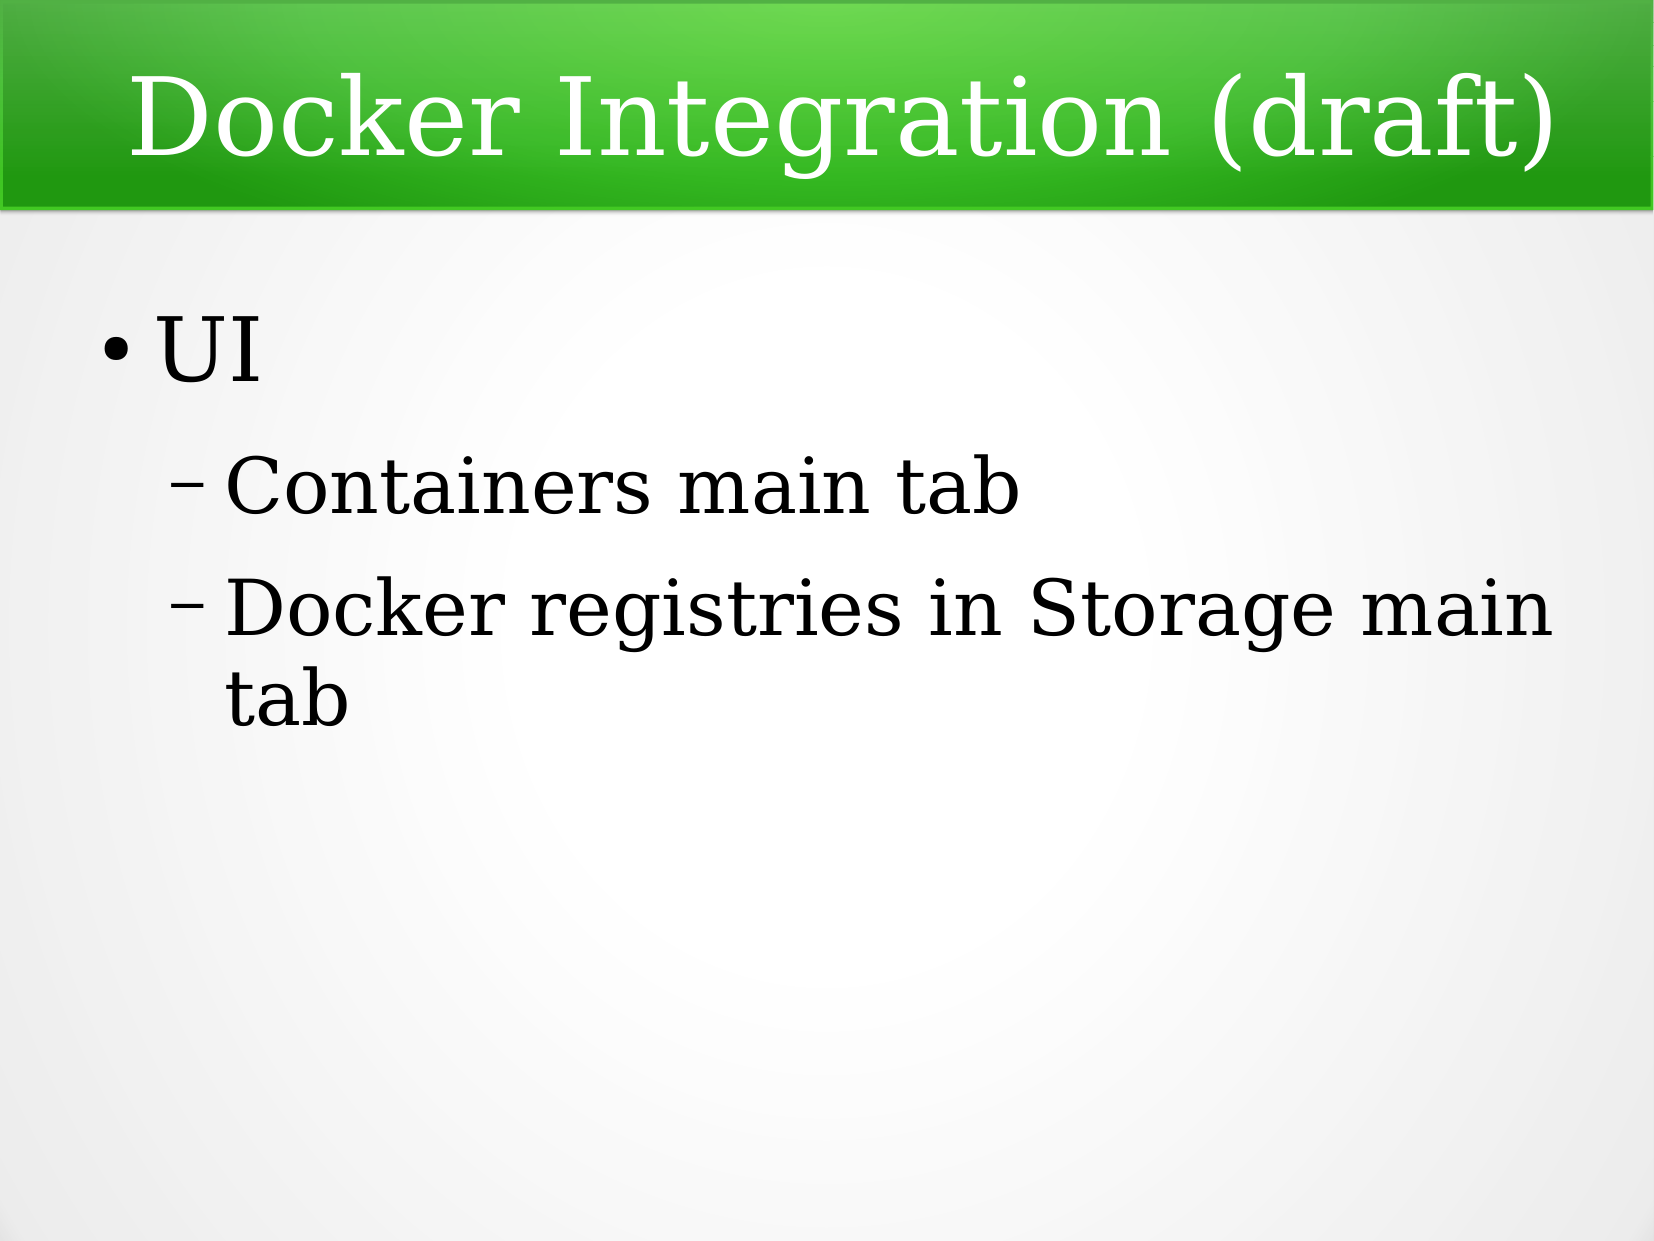

# Docker Integration (draft)
UI
Containers main tab
Docker registries in Storage main tab